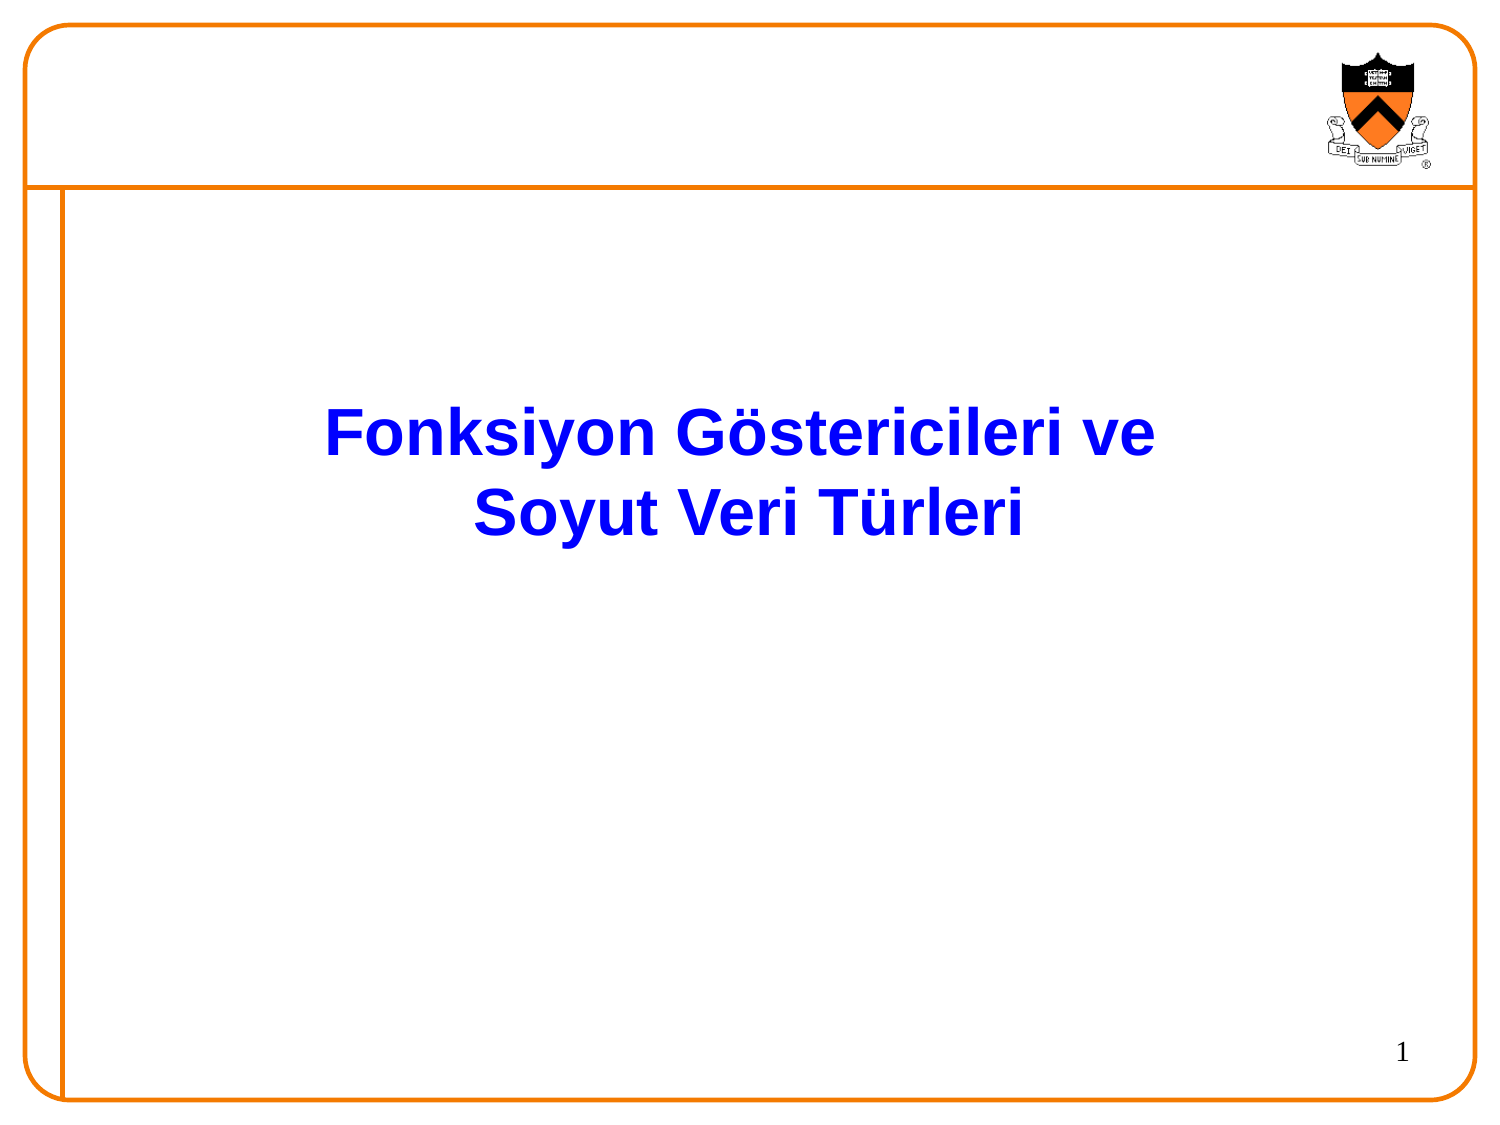

# Fonksiyon Göstericileri ve Soyut Veri Türleri
1